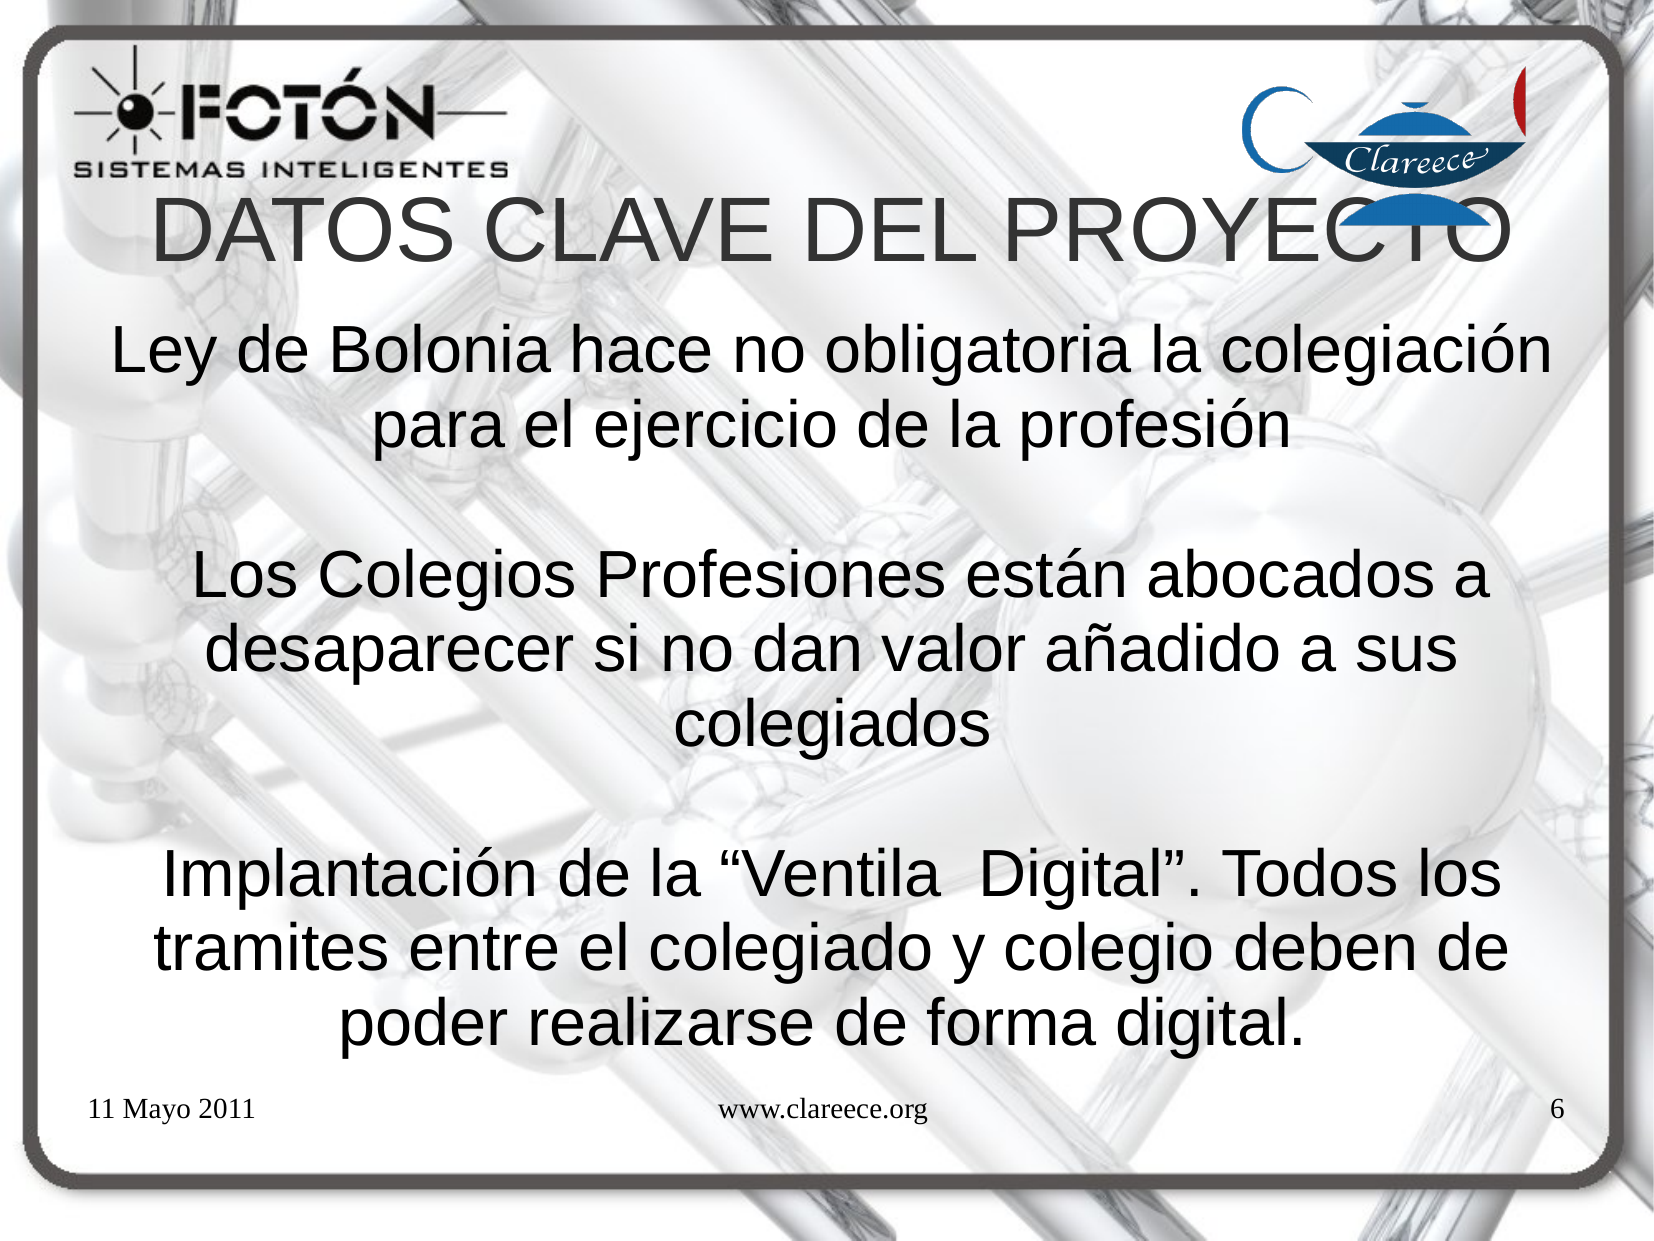

# DATOS CLAVE DEL PROYECTO
Ley de Bolonia hace no obligatoria la colegiación para el ejercicio de la profesión
 Los Colegios Profesiones están abocados a desaparecer si no dan valor añadido a sus colegiados
Implantación de la “Ventila Digital”. Todos los tramites entre el colegiado y colegio deben de poder realizarse de forma digital.
11 Mayo 2011
www.clareece.org
6